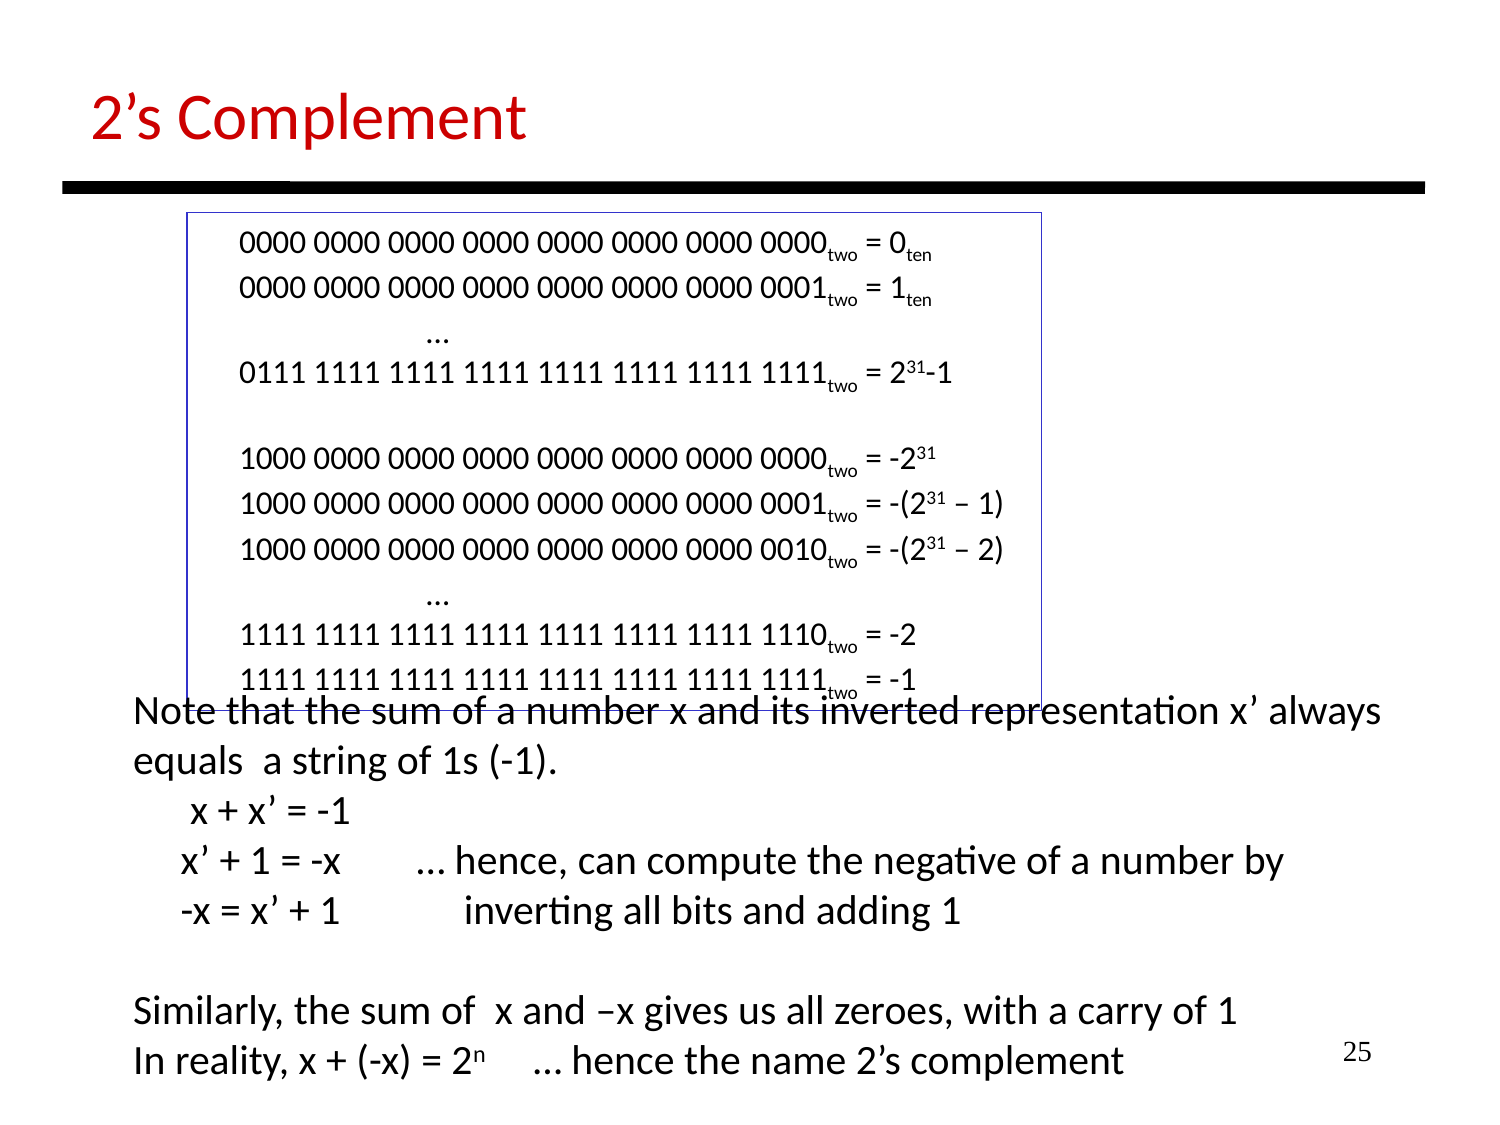

2’s Complement
 0000 0000 0000 0000 0000 0000 0000 0000two = 0ten
 0000 0000 0000 0000 0000 0000 0000 0001two = 1ten
 …
 0111 1111 1111 1111 1111 1111 1111 1111two = 231-1
 1000 0000 0000 0000 0000 0000 0000 0000two = -231
 1000 0000 0000 0000 0000 0000 0000 0001two = -(231 – 1)
 1000 0000 0000 0000 0000 0000 0000 0010two = -(231 – 2)
 …
 1111 1111 1111 1111 1111 1111 1111 1110two = -2
 1111 1111 1111 1111 1111 1111 1111 1111two = -1
Note that the sum of a number x and its inverted representation x’ always
equals a string of 1s (-1).
 x + x’ = -1
 x’ + 1 = -x … hence, can compute the negative of a number by
 -x = x’ + 1 inverting all bits and adding 1
Similarly, the sum of x and –x gives us all zeroes, with a carry of 1
In reality, x + (-x) = 2n … hence the name 2’s complement